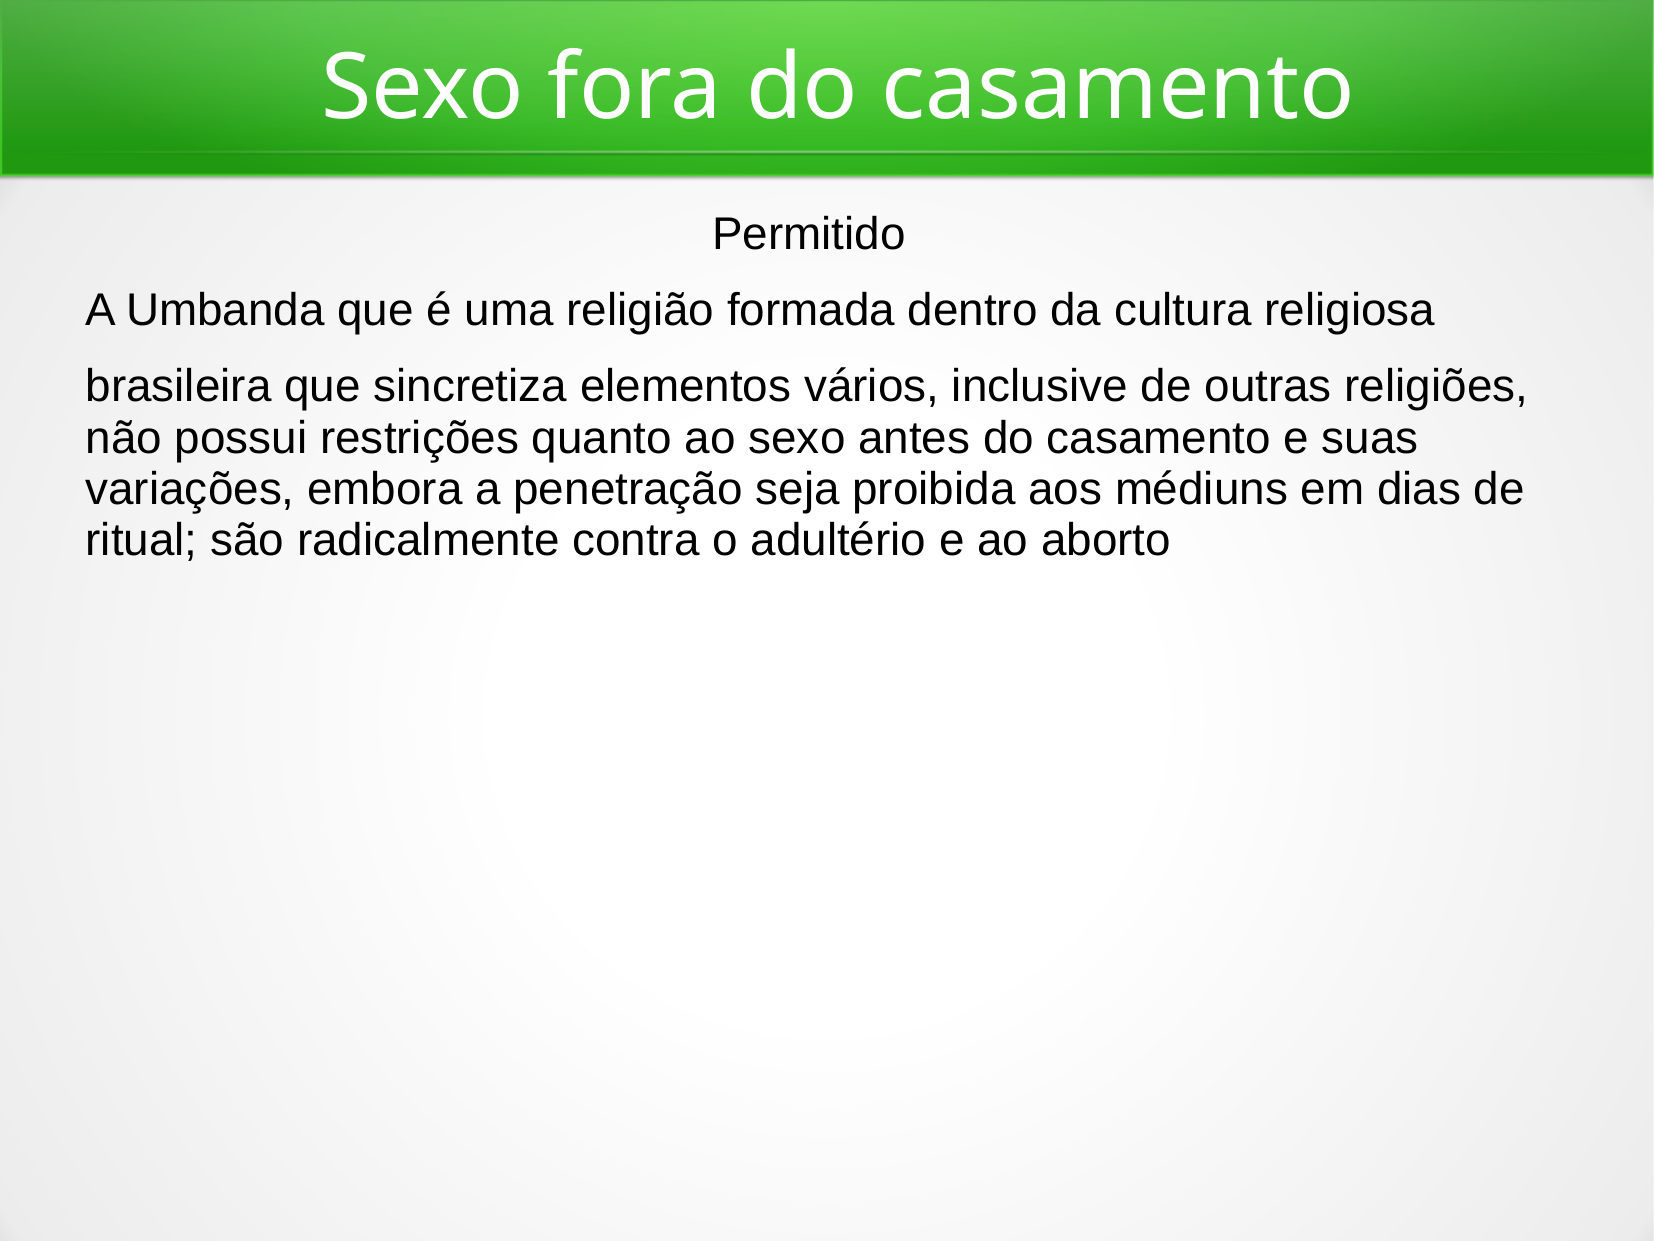

# Sexo fora do casamento
Permitido
A Umbanda que é uma religião formada dentro da cultura religiosa
brasileira que sincretiza elementos vários, inclusive de outras religiões, não possui restrições quanto ao sexo antes do casamento e suas variações, embora a penetração seja proibida aos médiuns em dias de ritual; são radicalmente contra o adultério e ao aborto